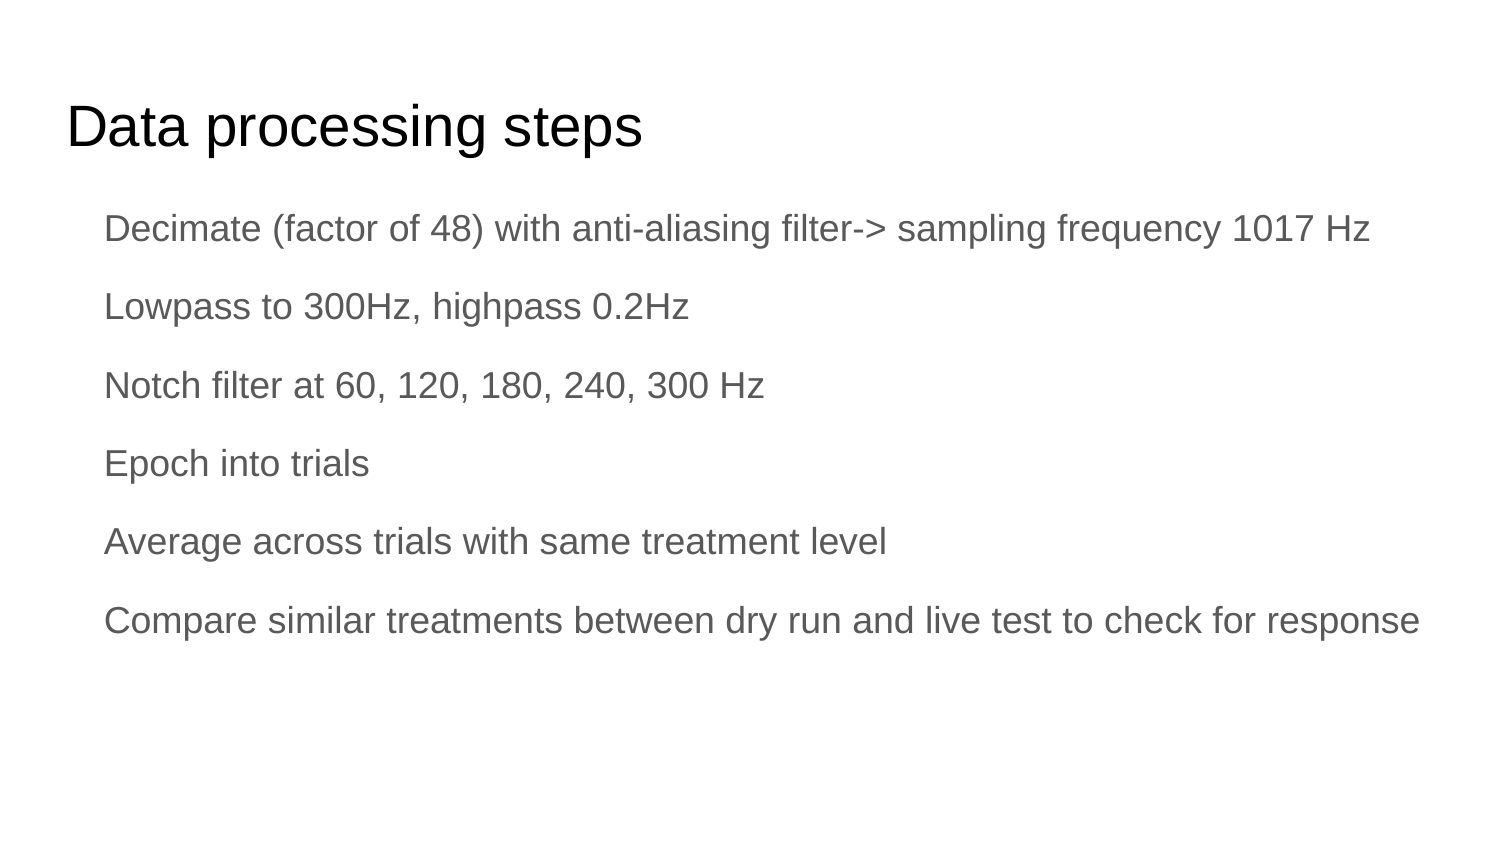

# Data processing steps
Decimate (factor of 48) with anti-aliasing filter-> sampling frequency 1017 Hz
Lowpass to 300Hz, highpass 0.2Hz
Notch filter at 60, 120, 180, 240, 300 Hz
Epoch into trials
Average across trials with same treatment level
Compare similar treatments between dry run and live test to check for response